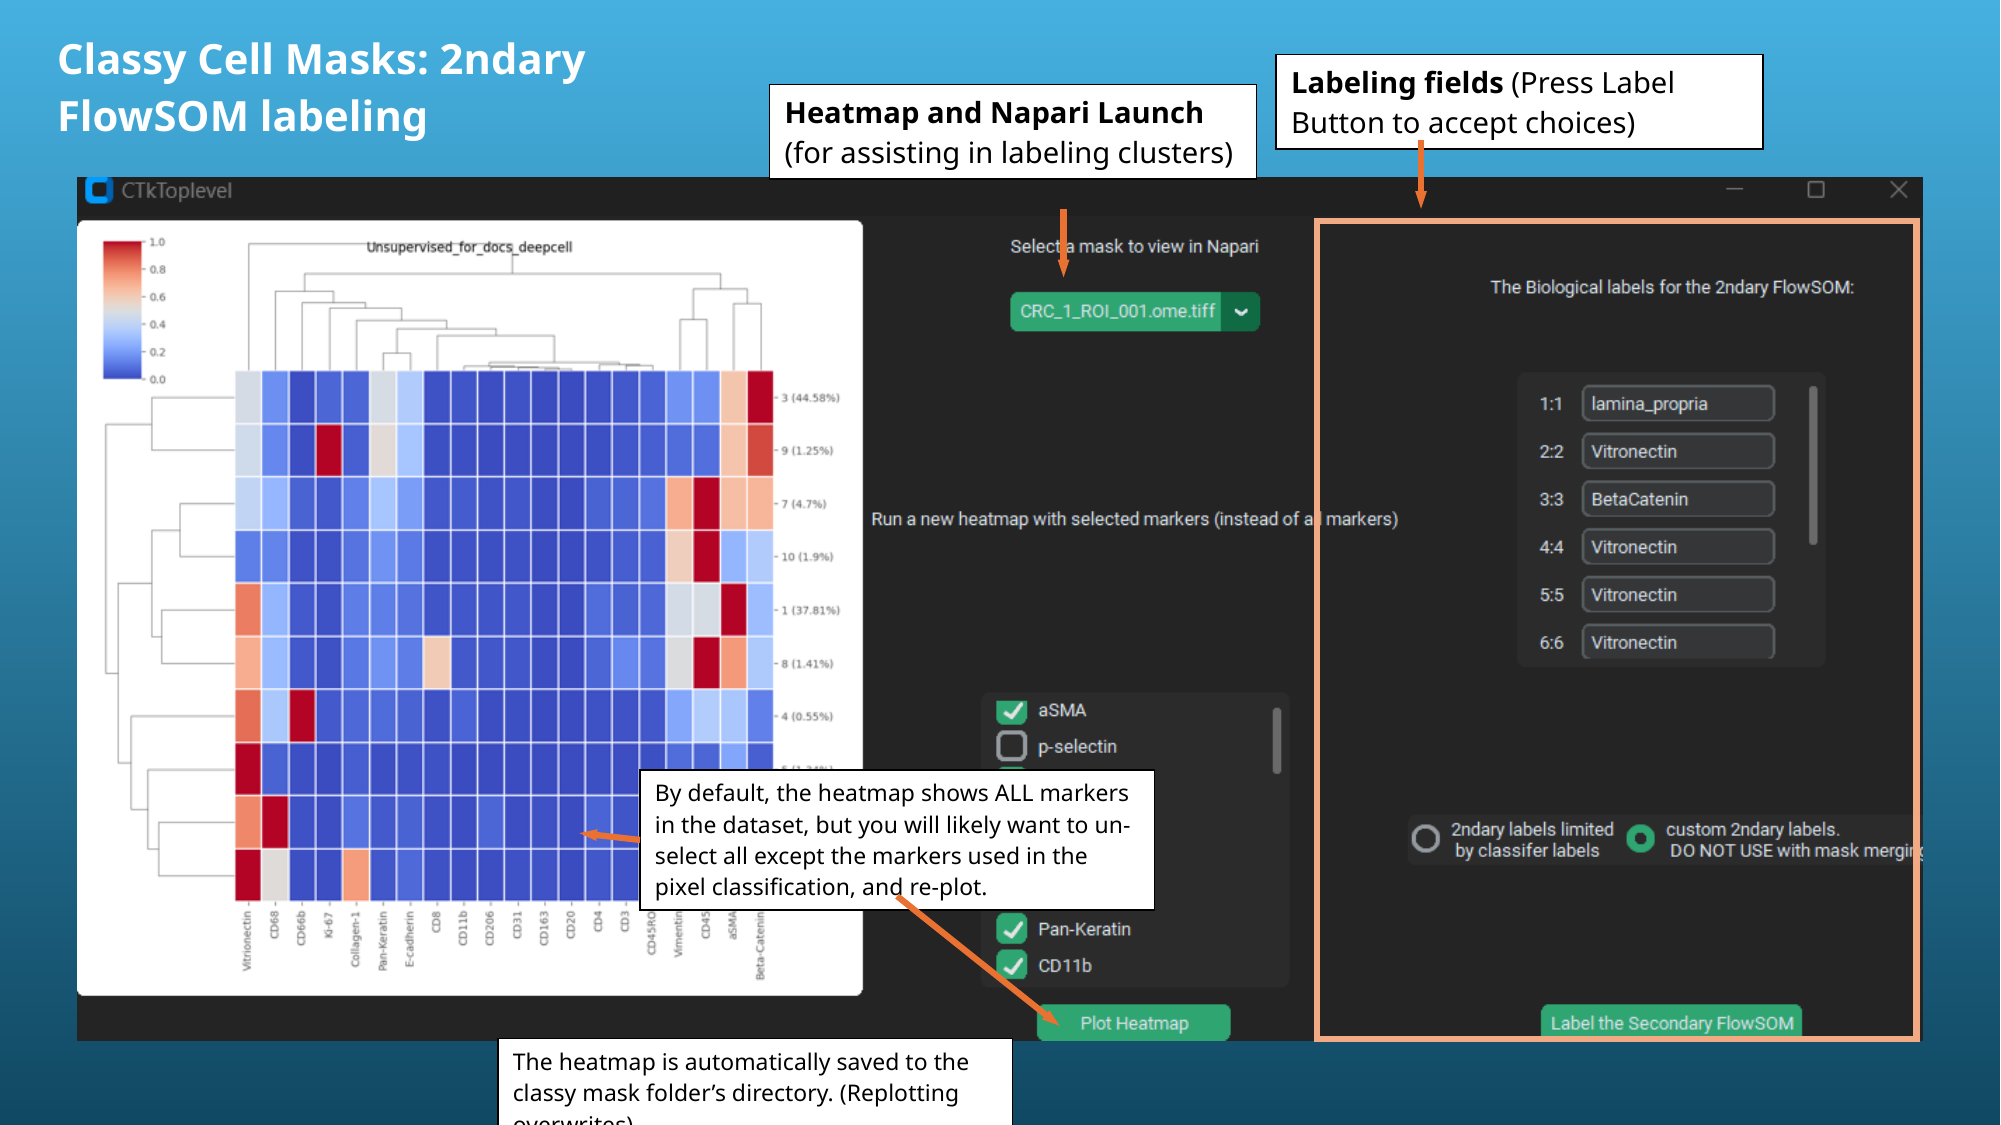

Classy Cell Masks: 2ndary FlowSOM labeling
Labeling fields (Press Label Button to accept choices)
Heatmap and Napari Launch
(for assisting in labeling clusters)
By default, the heatmap shows ALL markers in the dataset, but you will likely want to un-select all except the markers used in the pixel classification, and re-plot.
The heatmap is automatically saved to the classy mask folder’s directory. (Replotting overwrites)